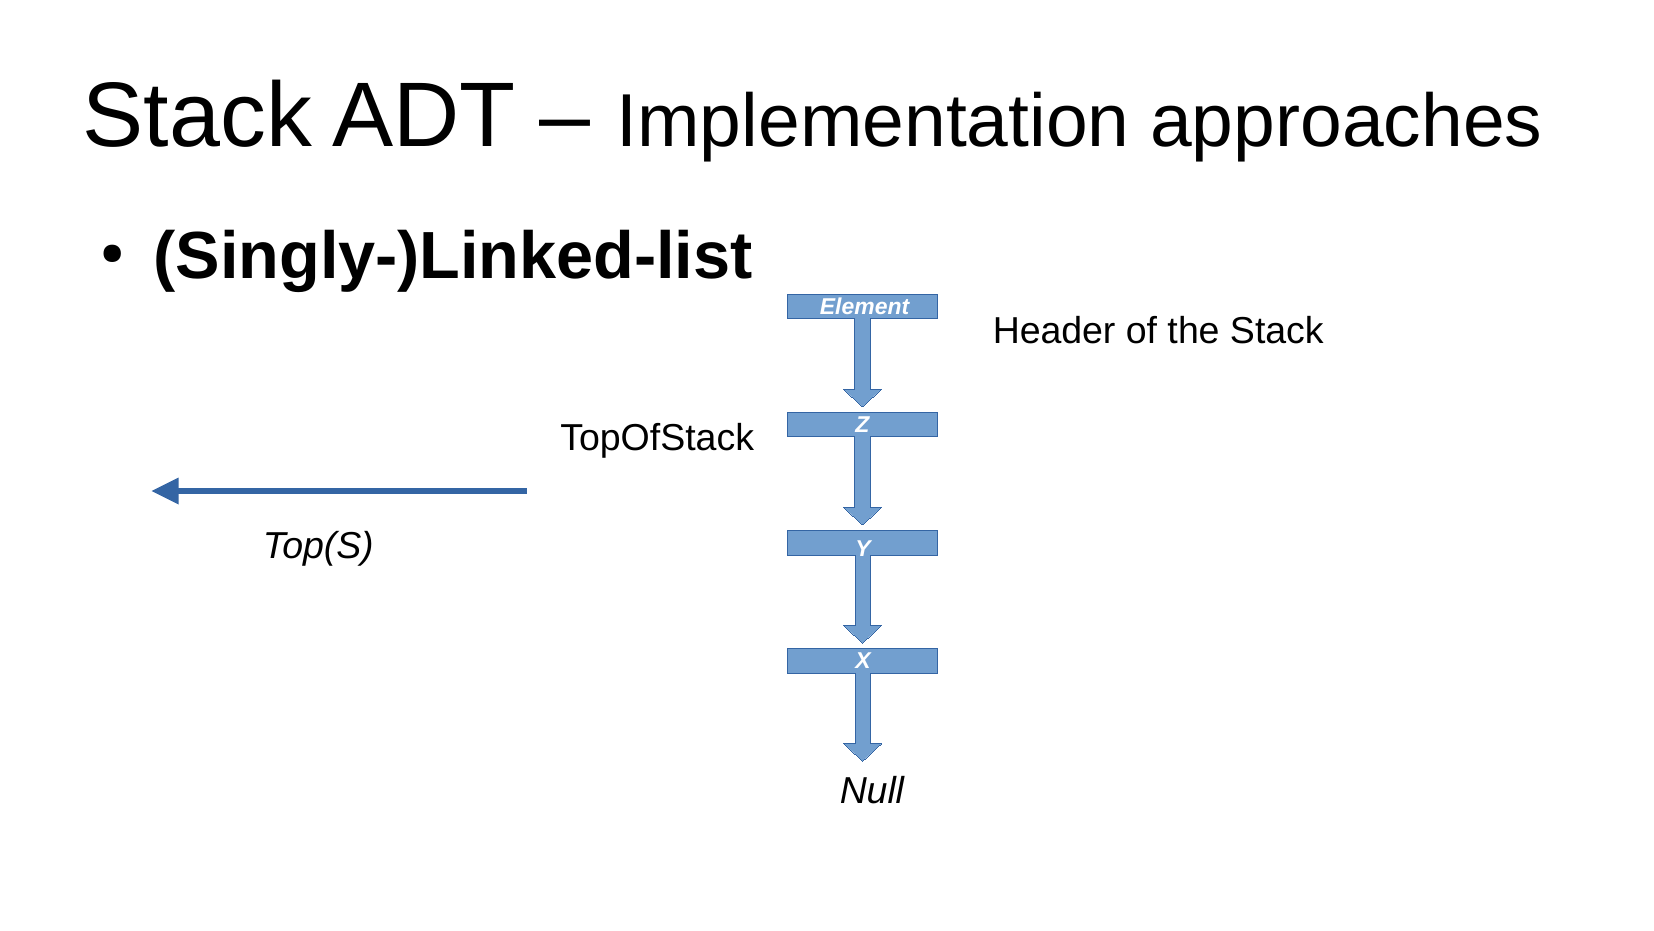

# Stack ADT – Implementation approaches
(Singly-)Linked-list
Element
Header of the Stack
Z
TopOfStack
Top(S)
Y
X
Null